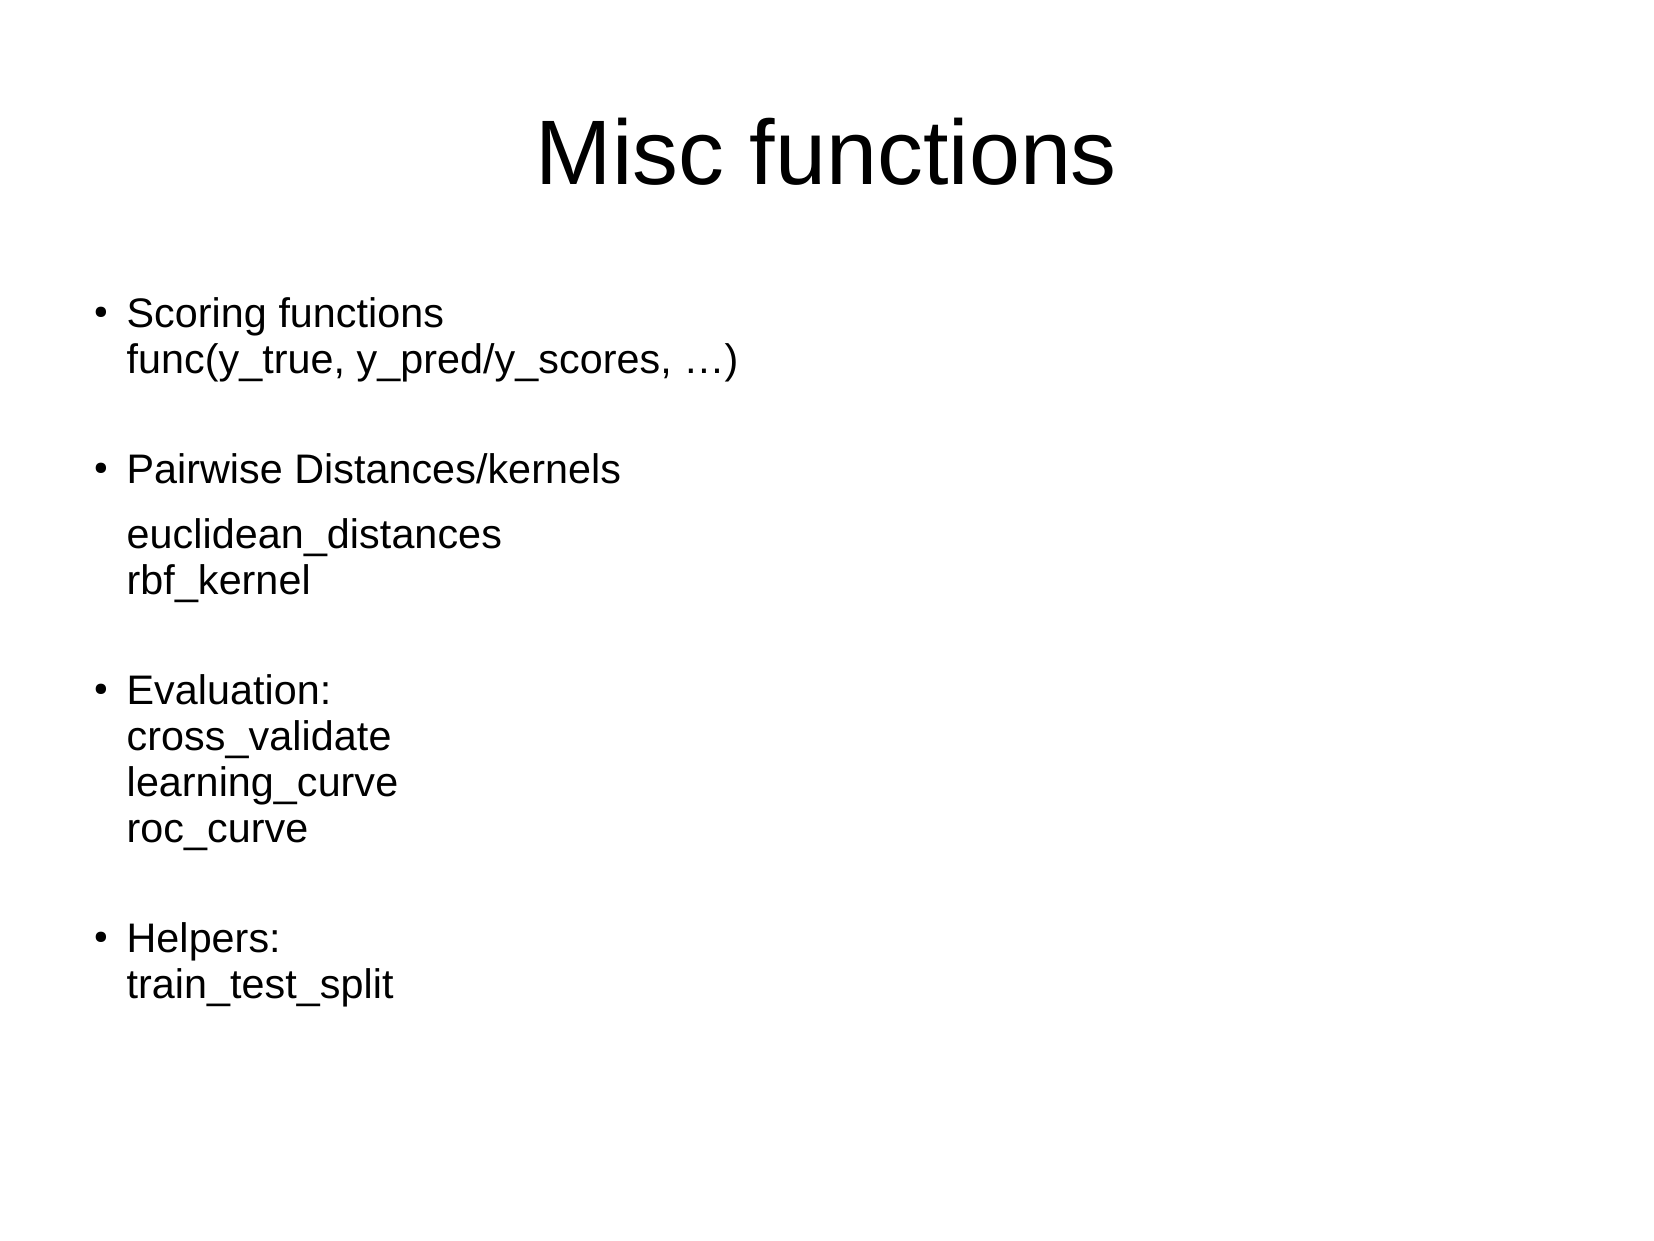

# Misc functions
Scoring functions
func(y_true, y_pred/y_scores, …)
Pairwise Distances/kernels
euclidean_distances
rbf_kernel
Evaluation:
cross_validate
learning_curve
roc_curve
Helpers:
train_test_split